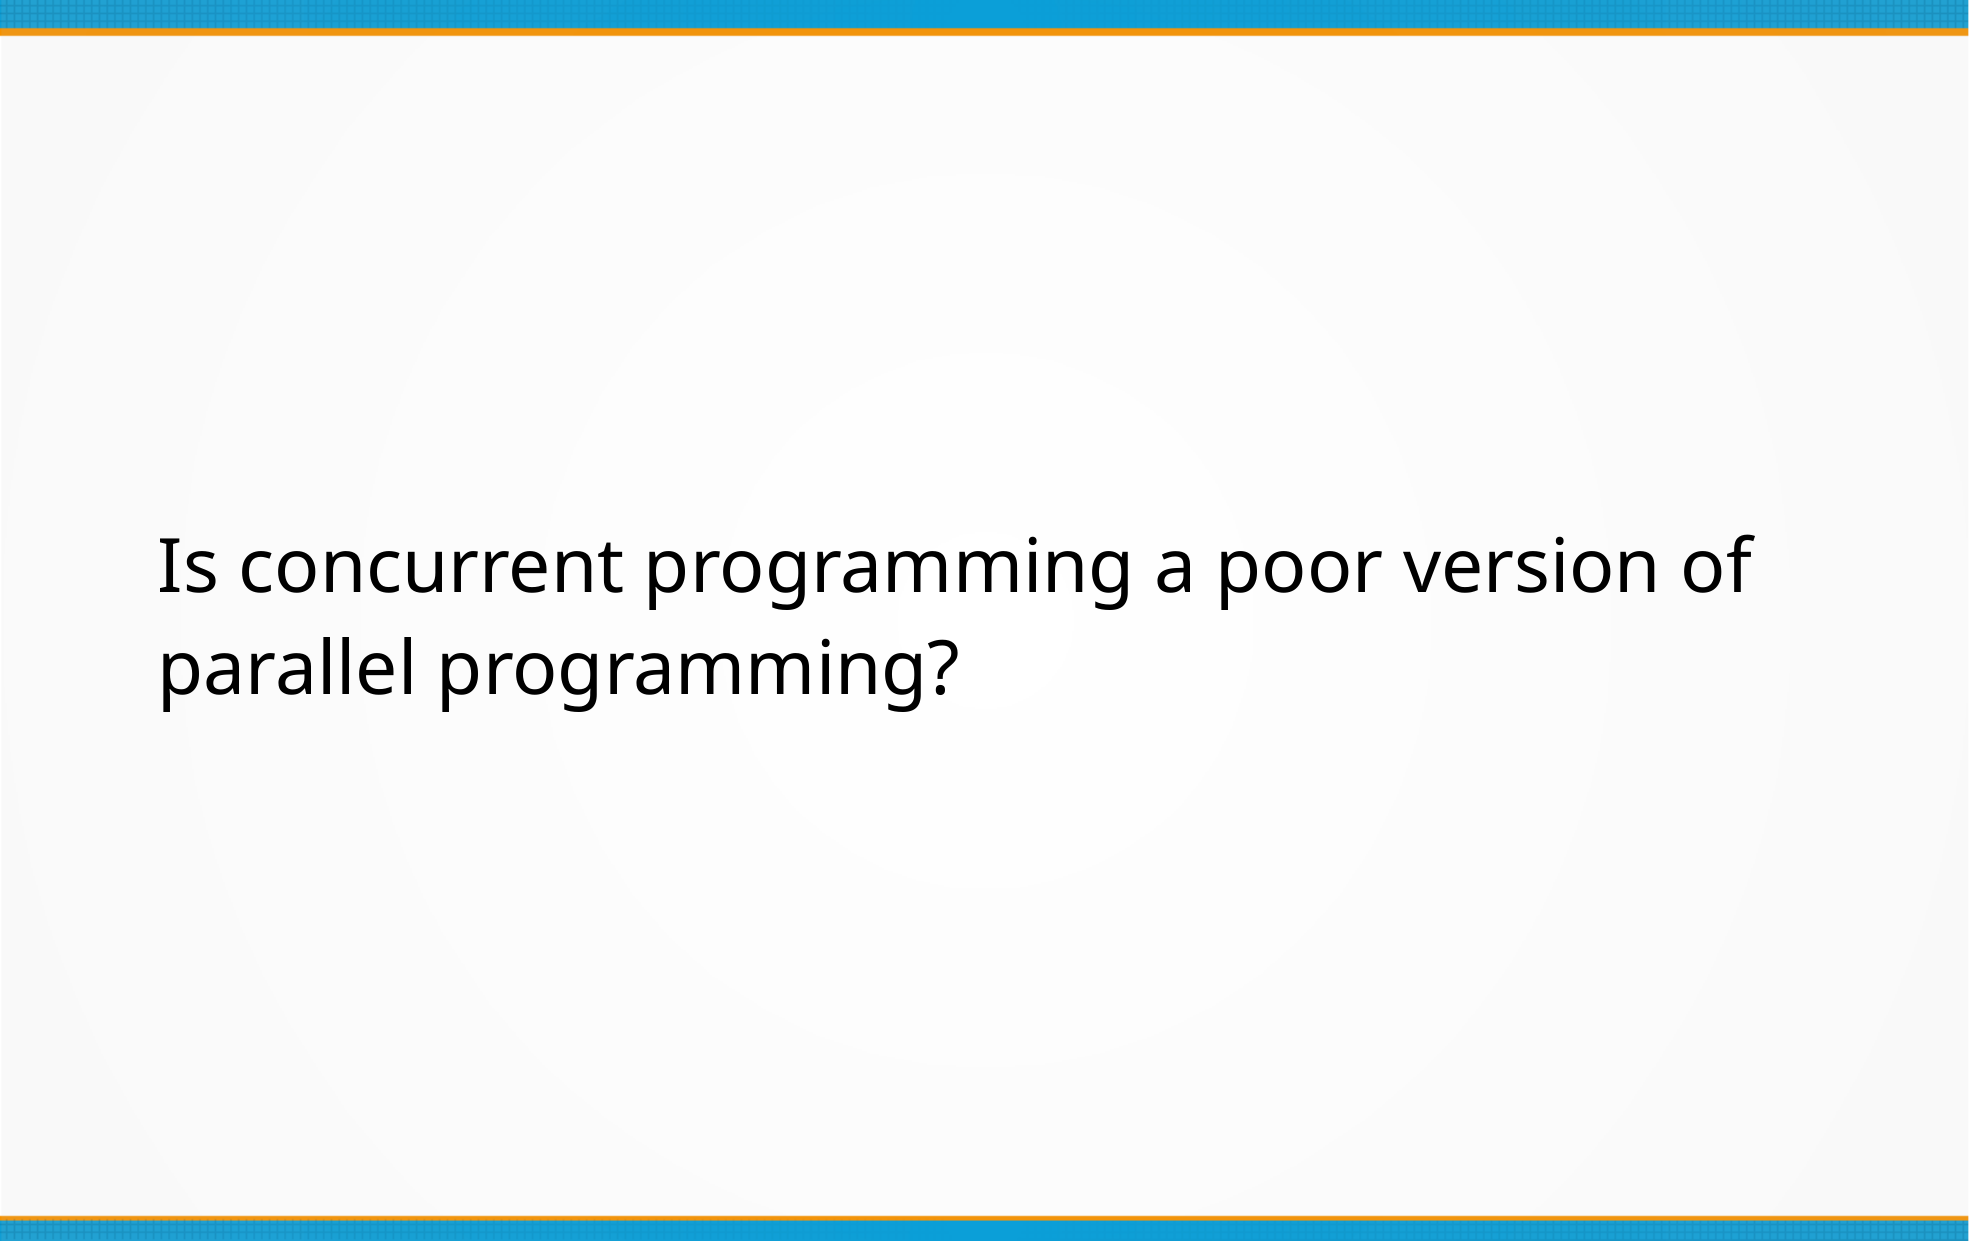

Is concurrent programming a poor version of
parallel programming?